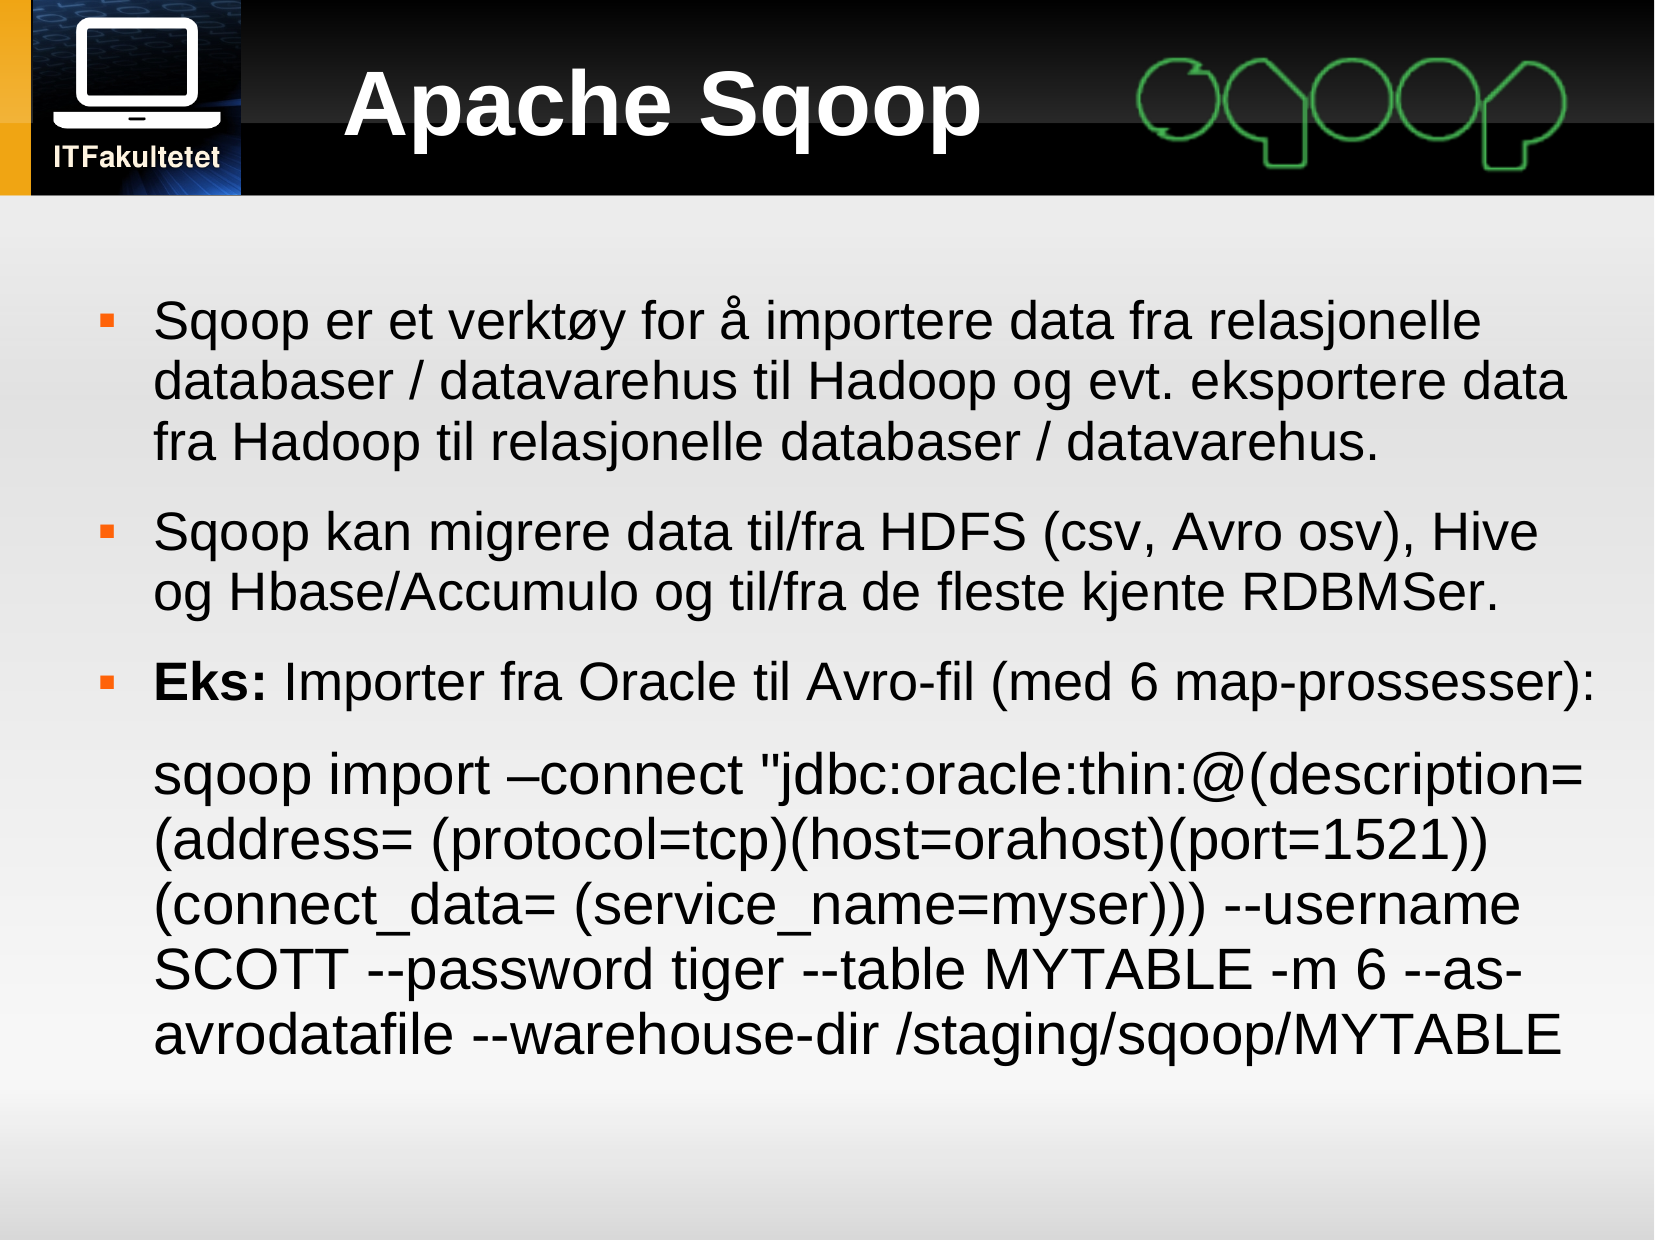

Apache Sqoop
Sqoop er et verktøy for å importere data fra relasjonelle

databaser / datavarehus til Hadoop og evt. eksportere data
fra Hadoop til relasjonelle databaser / datavarehus.
Sqoop kan migrere data til/fra HDFS (csv, Avro osv), Hive

og Hbase/Accumulo og til/fra de fleste kjente RDBMSer.
Eks: Importer fra Oracle til Avro-fil (med 6 map-prossesser):

sqoop import –connect "jdbc:oracle:thin:@(description=
(address= (protocol=tcp)(host=orahost)(port=1521))
(connect_data= (service_name=myser))) --username
SCOTT --password tiger --table MYTABLE -m 6 --as-
avrodatafile --warehouse-dir /staging/sqoop/MYTABLE